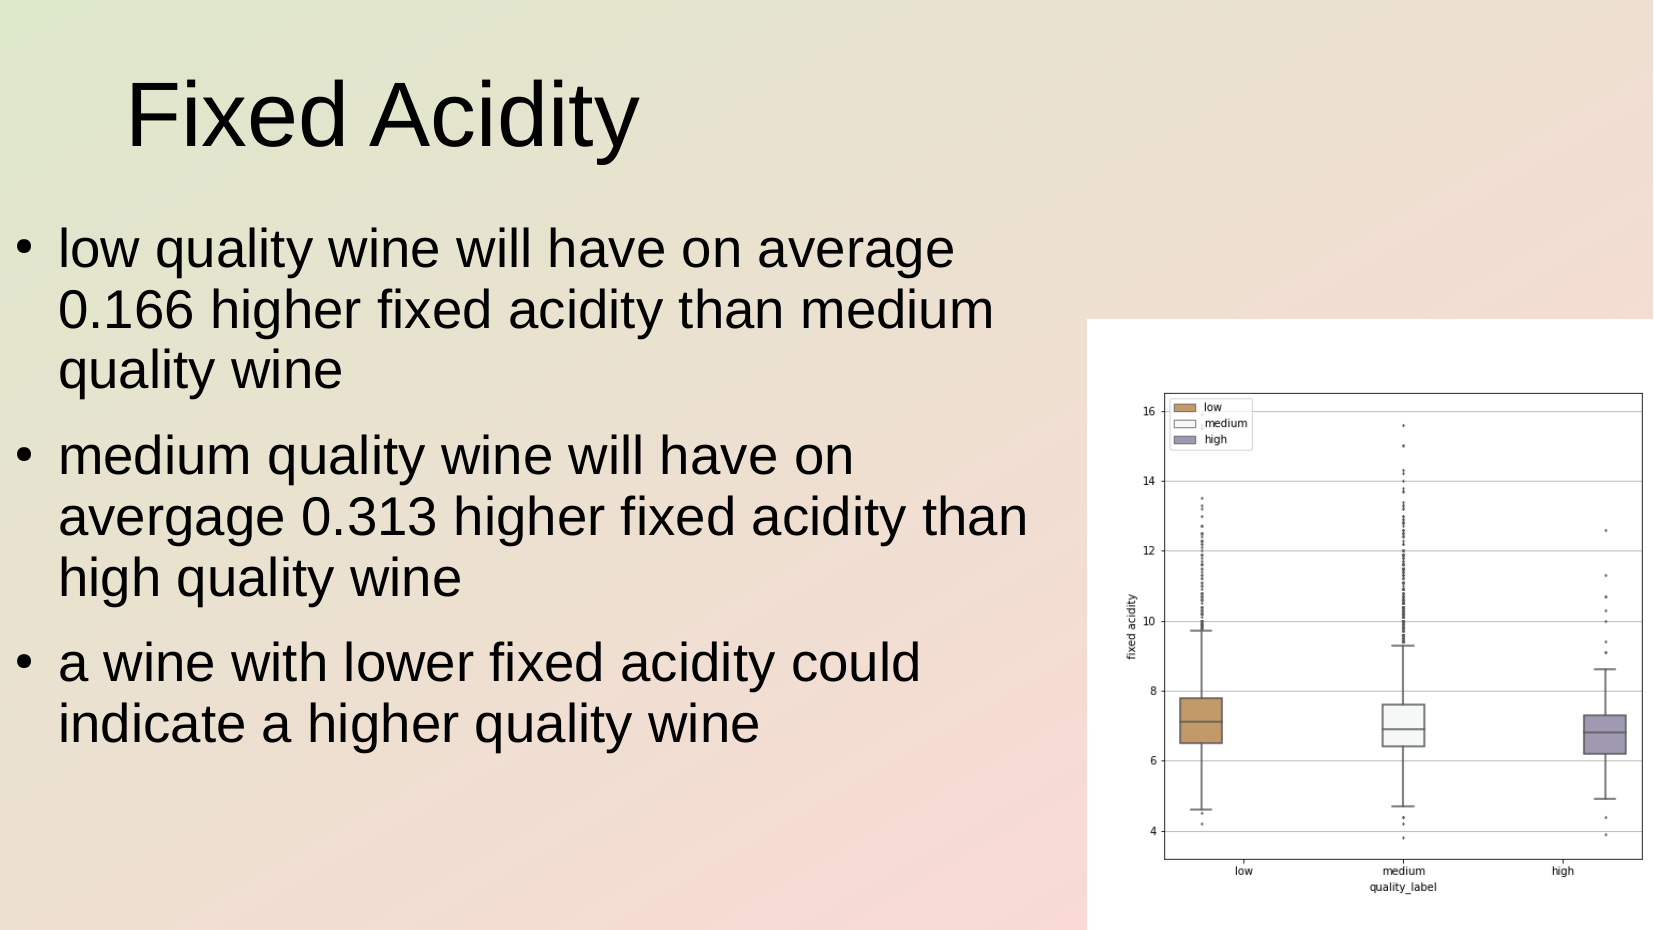

# Fixed Acidity
low quality wine will have on average 0.166 higher fixed acidity than medium quality wine
medium quality wine will have on avergage 0.313 higher fixed acidity than high quality wine
a wine with lower fixed acidity could indicate a higher quality wine